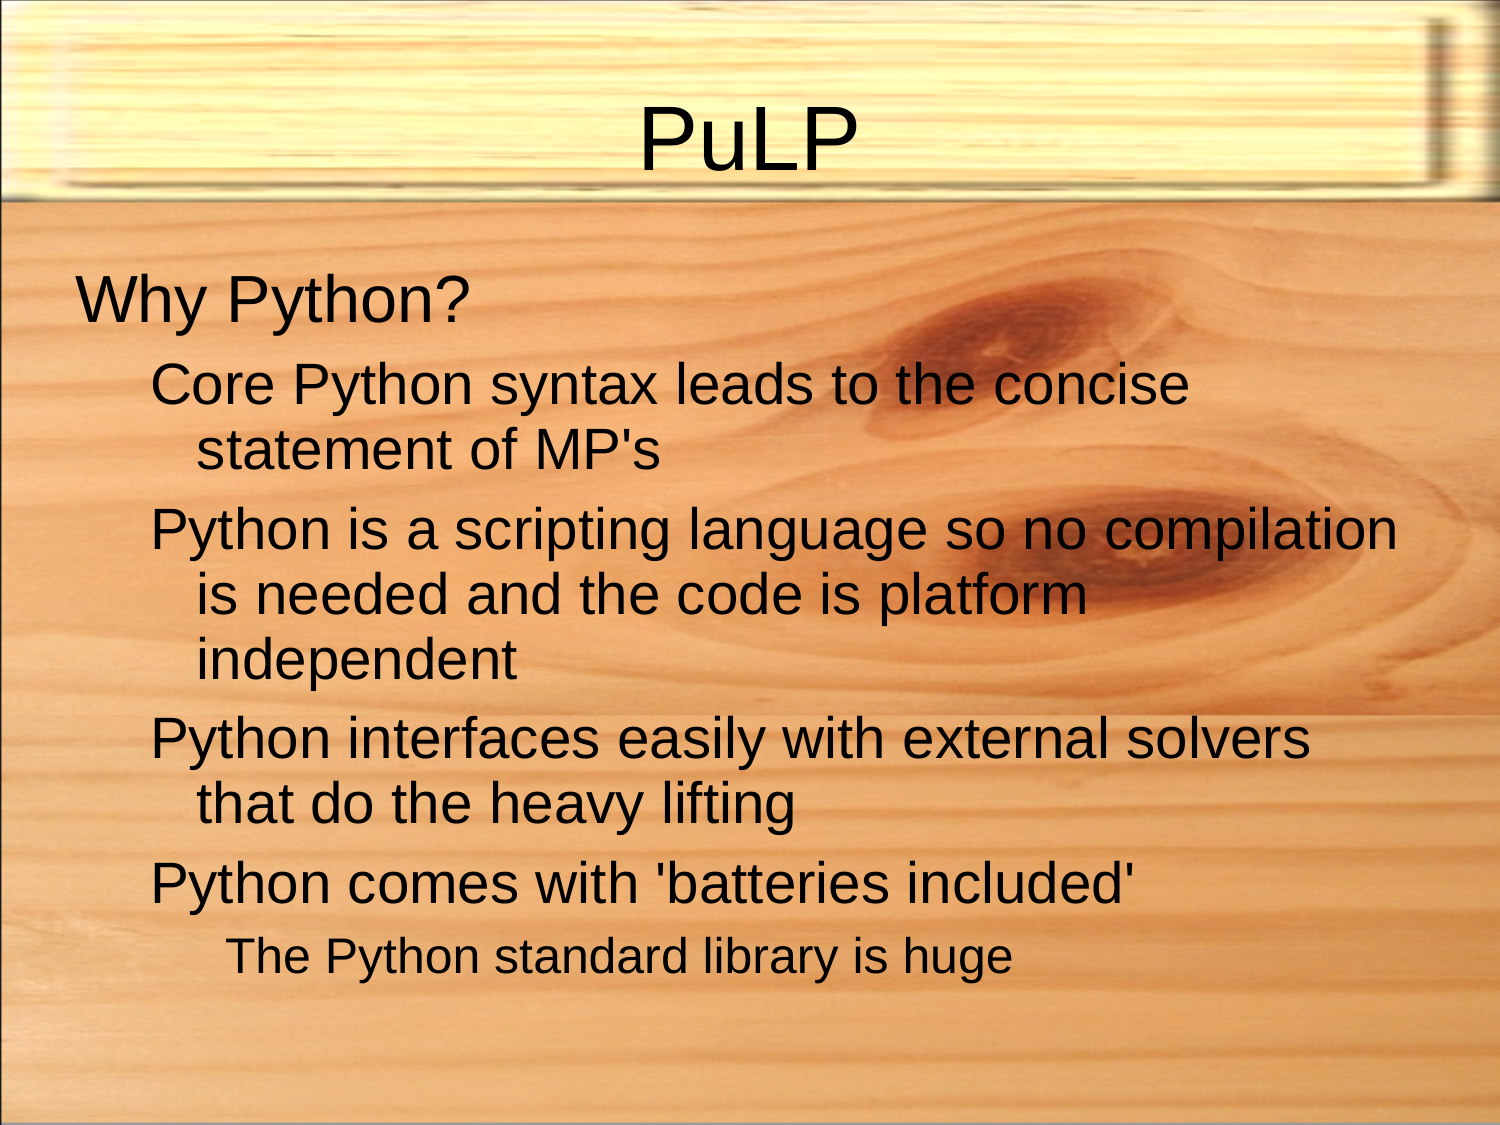

# PuLP
Why Python?
Core Python syntax leads to the concise statement of MP's
Python is a scripting language so no compilation is needed and the code is platform independent
Python interfaces easily with external solvers that do the heavy lifting
Python comes with 'batteries included'
The Python standard library is huge